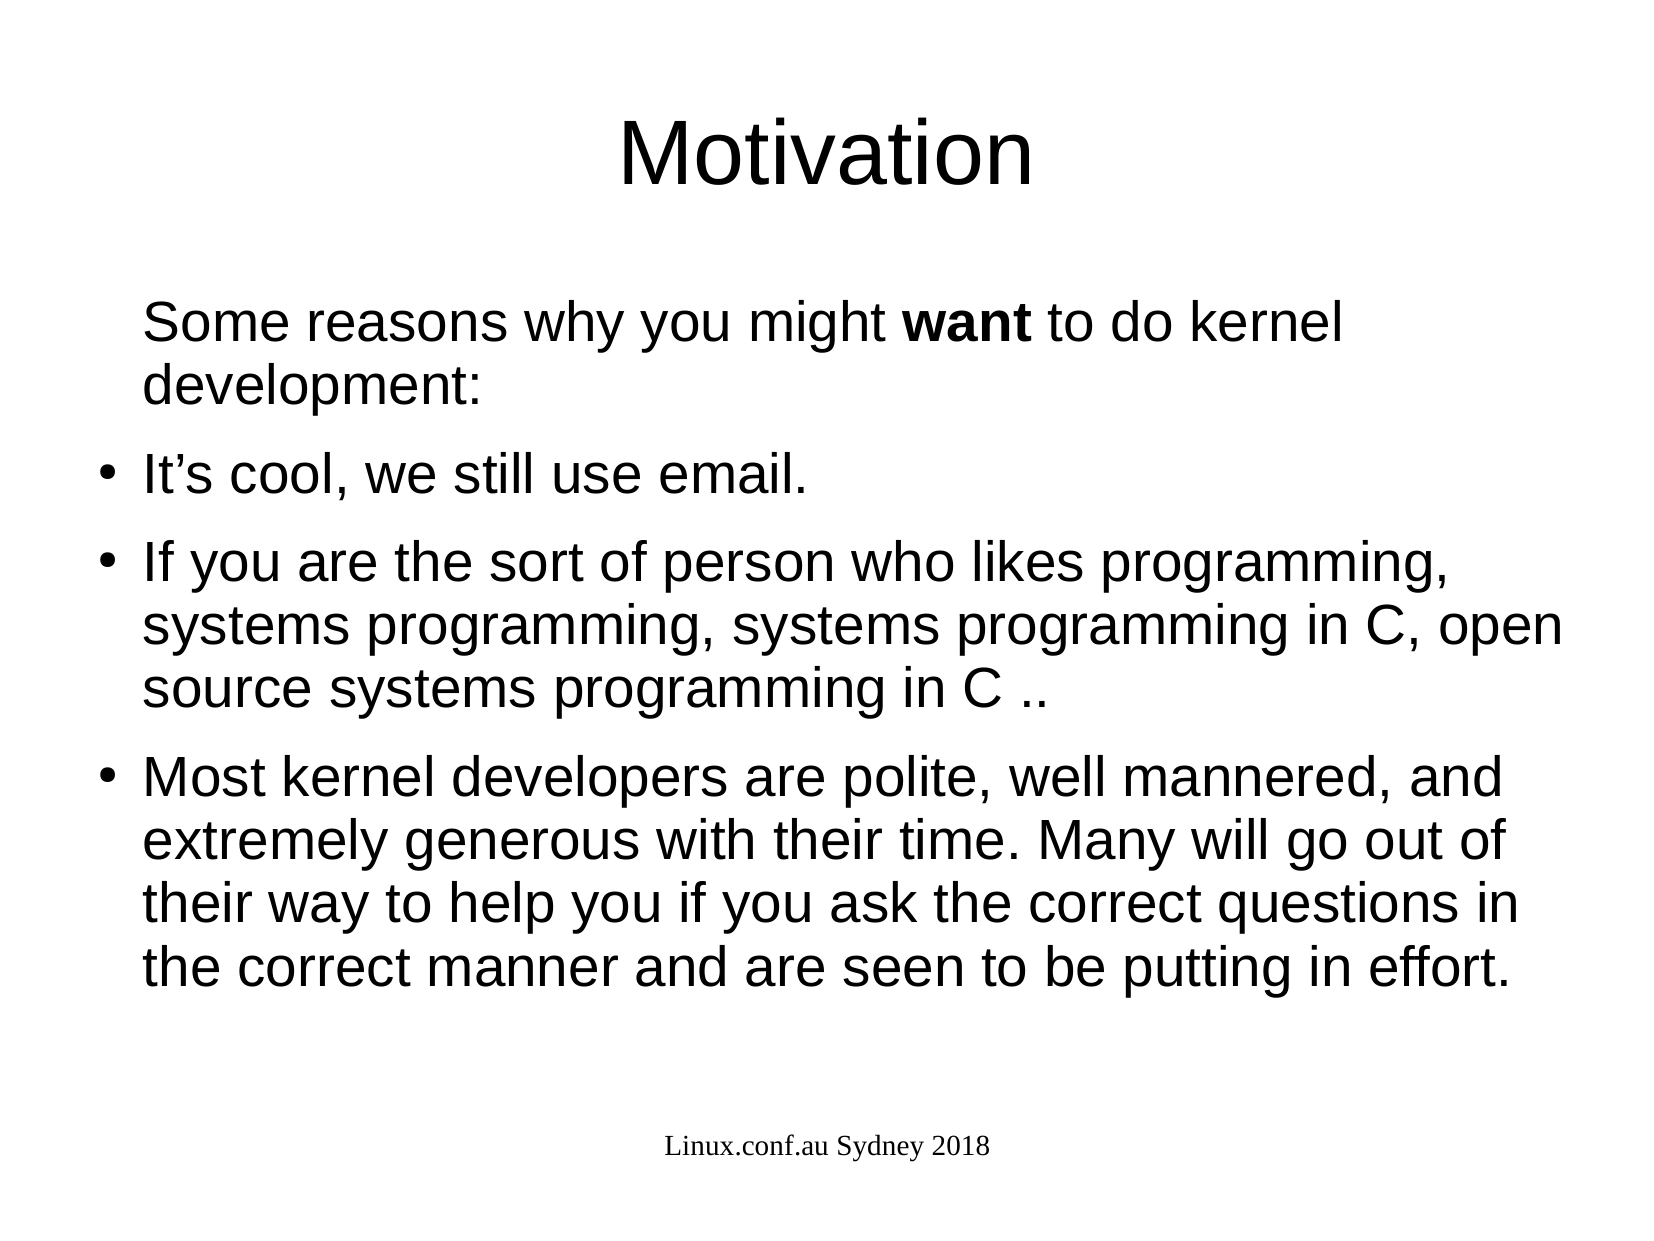

# Motivation
Some reasons why you might want to do kernel development:
It’s cool, we still use email.
If you are the sort of person who likes programming, systems programming, systems programming in C, open source systems programming in C ..
Most kernel developers are polite, well mannered, and extremely generous with their time. Many will go out of their way to help you if you ask the correct questions in the correct manner and are seen to be putting in effort.
Linux.conf.au Sydney 2018